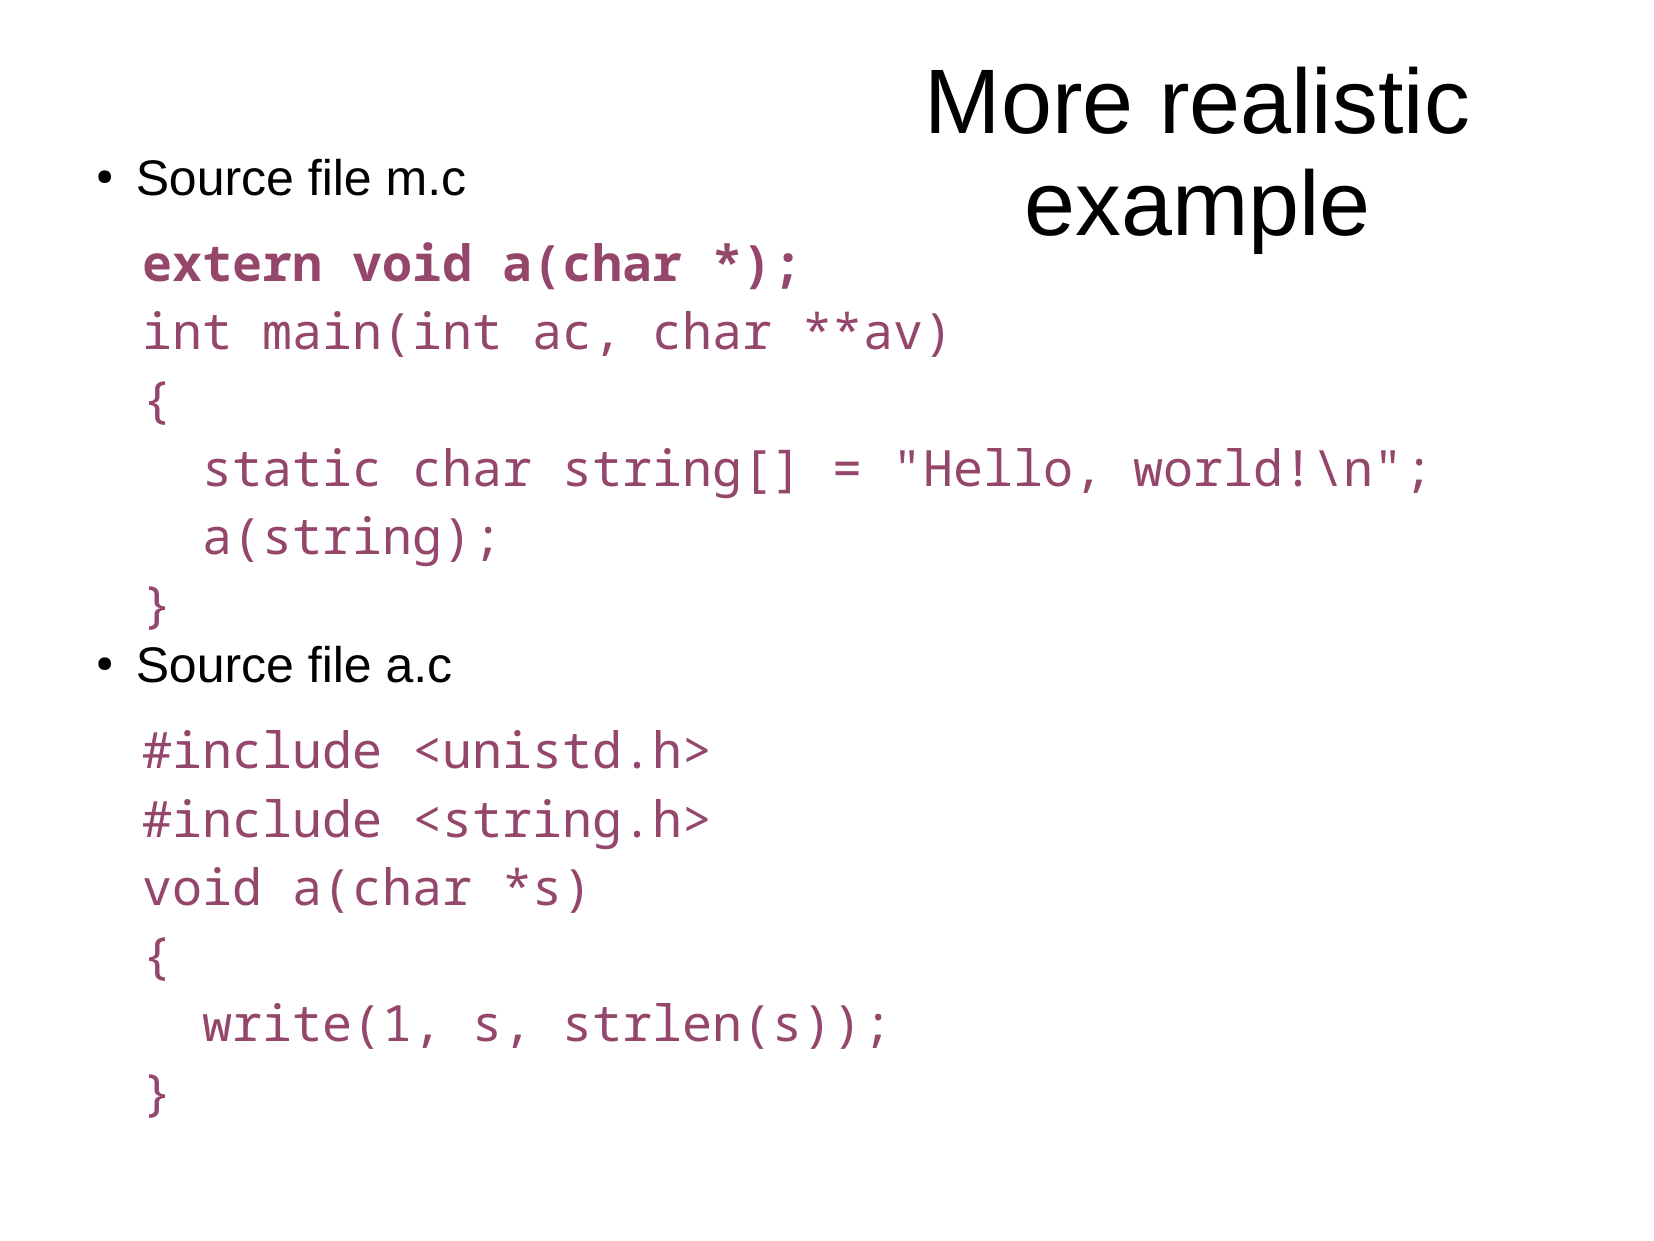

# More realistic example
Source file m.c
 extern void a(char *);
 int main(int ac, char **av)
 {
 static char string[] = "Hello, world!\n";
 a(string);
 }
Source file a.c
 #include <unistd.h>
 #include <string.h>
 void a(char *s)
 {
 write(1, s, strlen(s));
 }